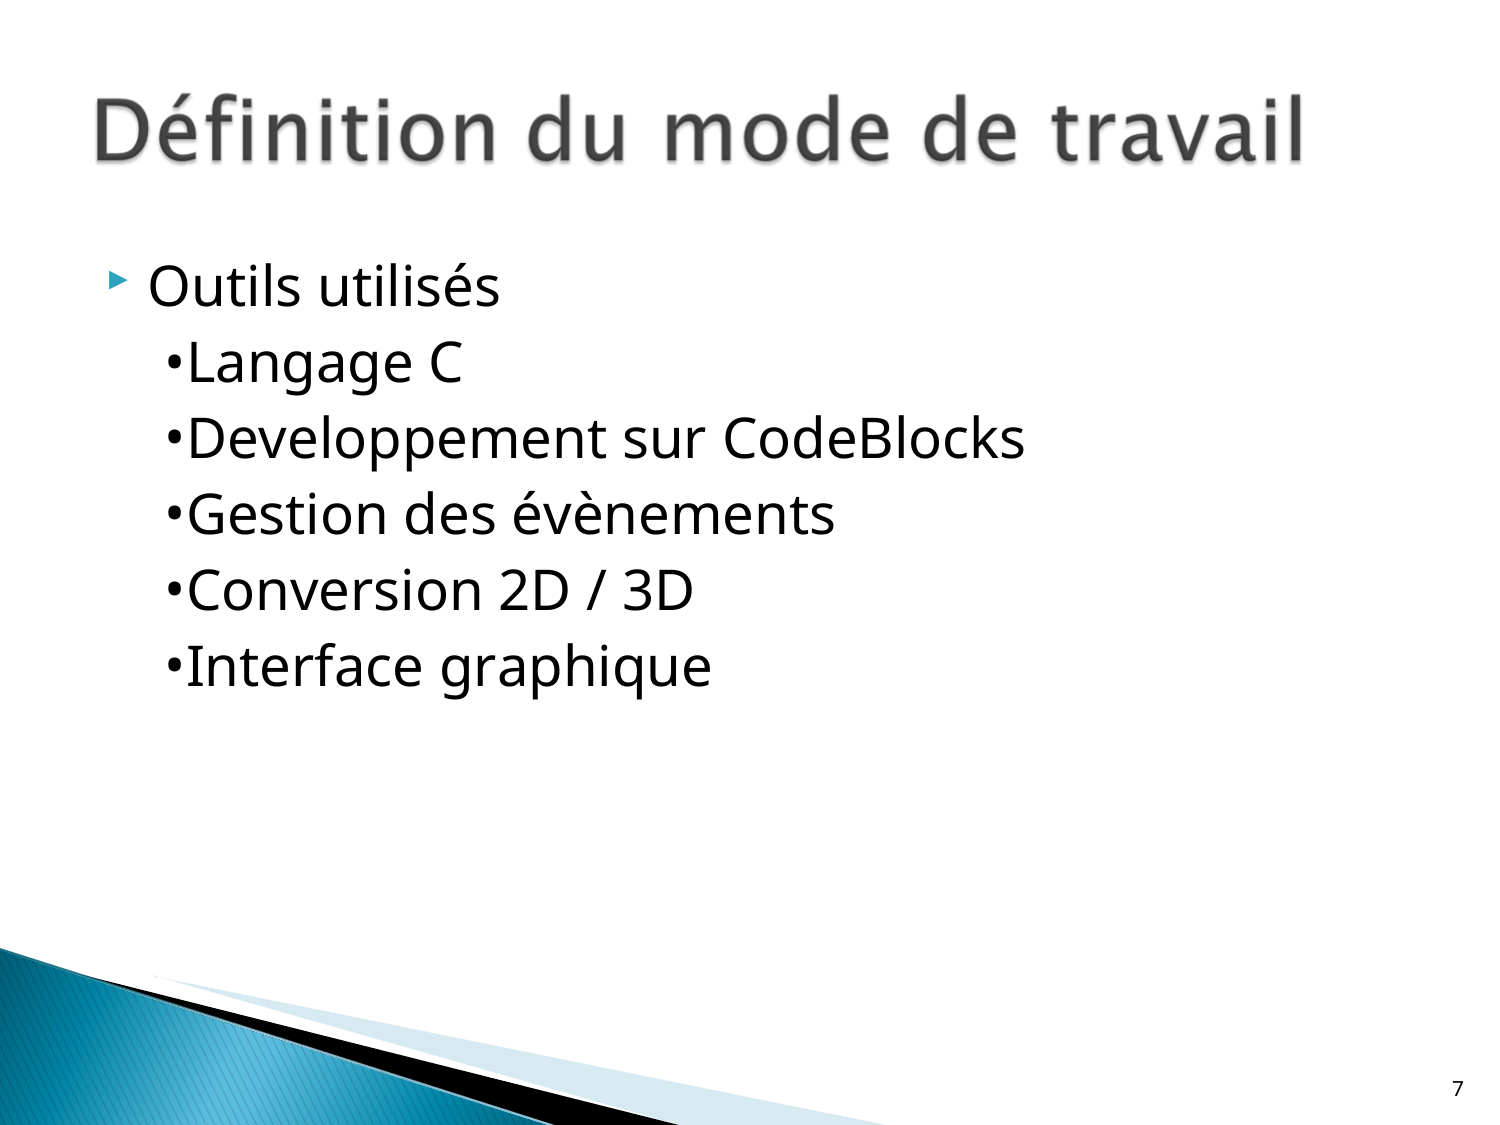

Outils utilisés
Langage C
Developpement sur CodeBlocks
Gestion des évènements
Conversion 2D / 3D
Interface graphique